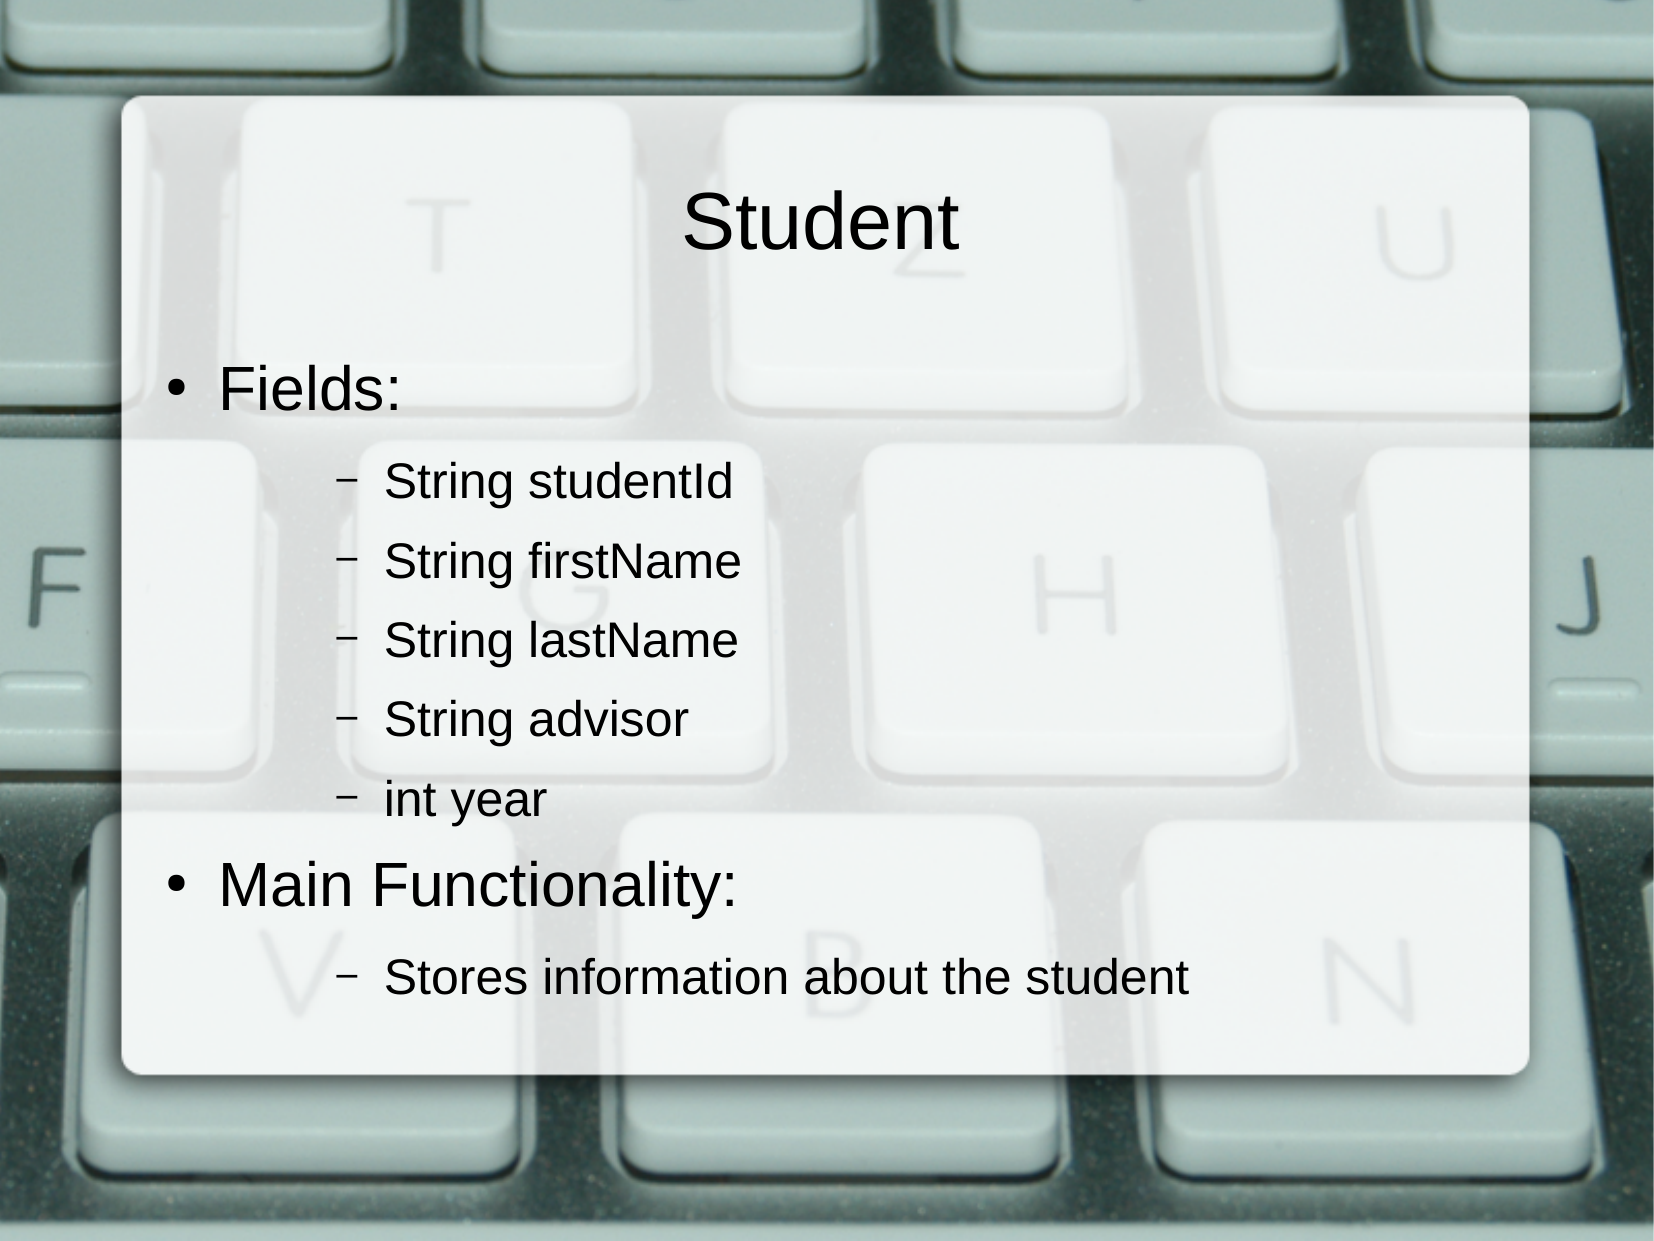

# Student
Fields:
String studentId
String firstName
String lastName
String advisor
int year
Main Functionality:
Stores information about the student